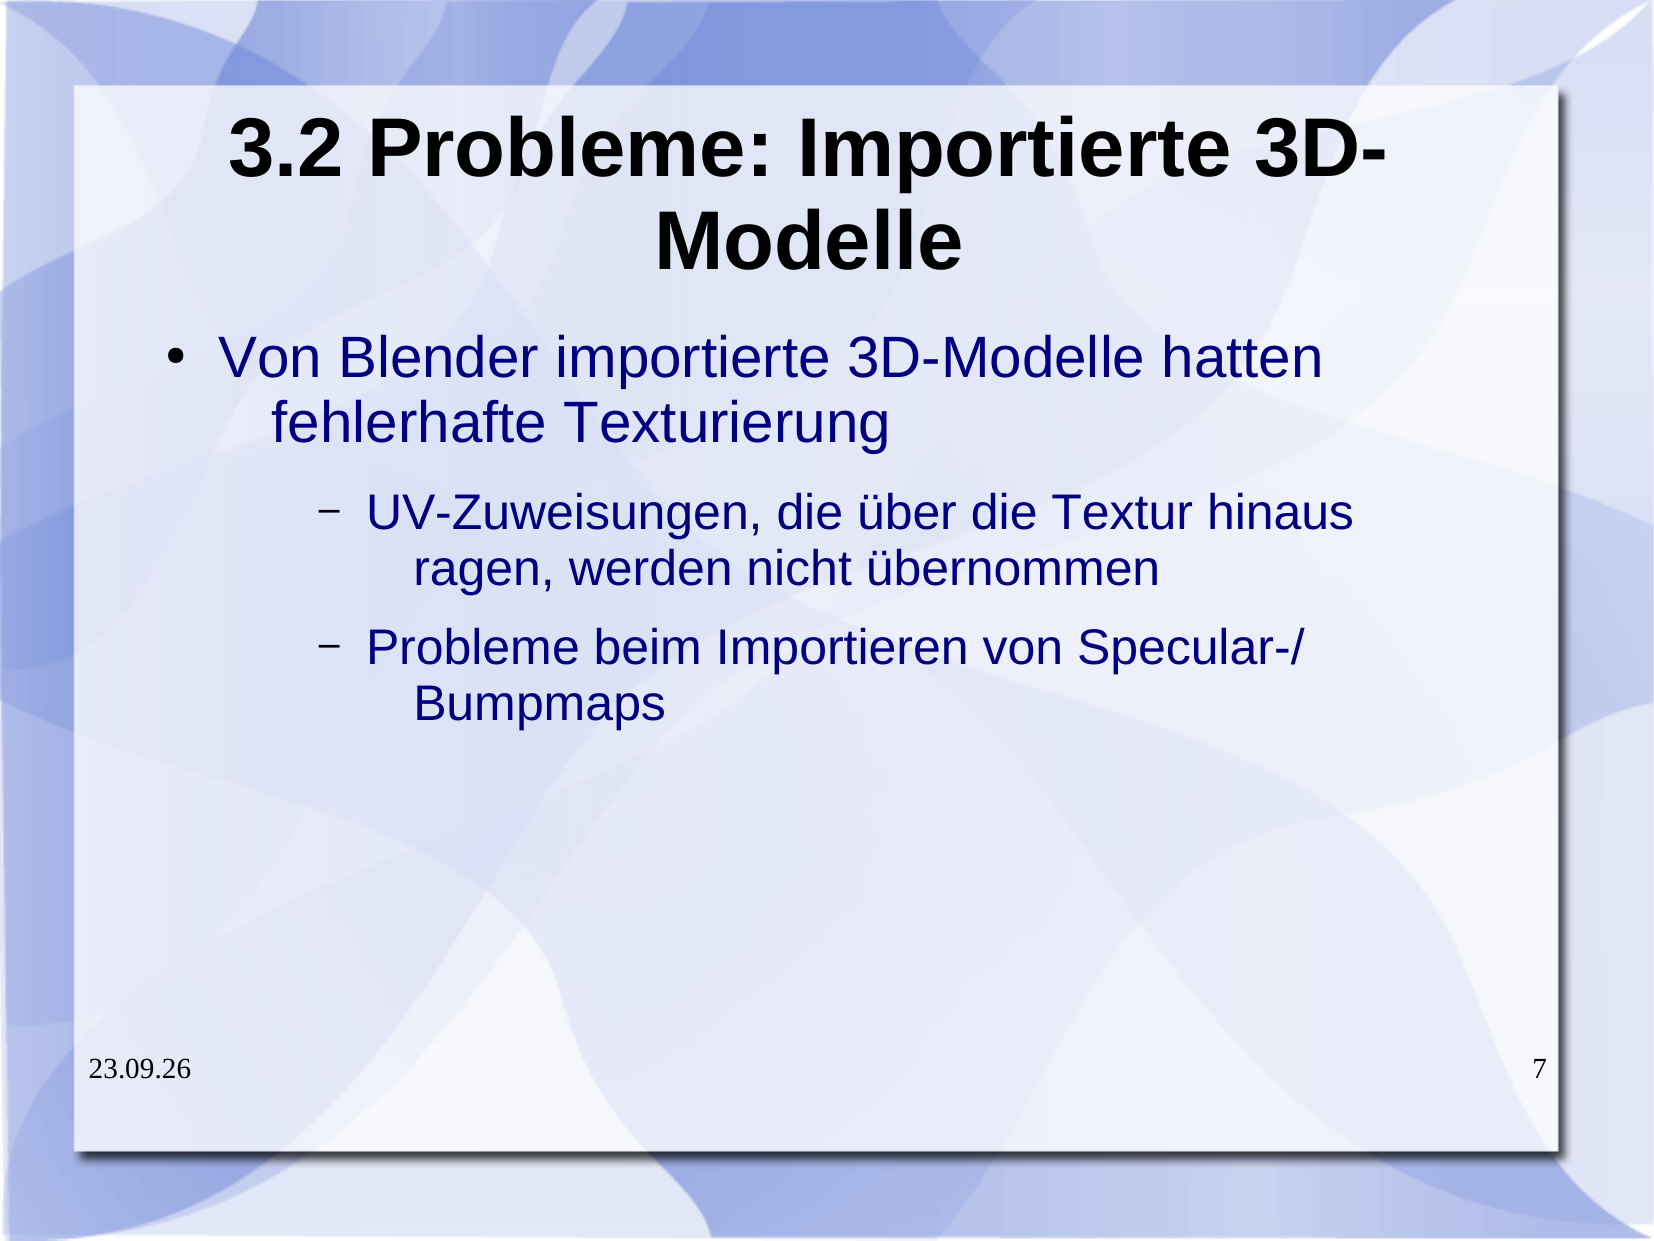

# 3.2 Probleme: Importierte 3D-Modelle
Von Blender importierte 3D-Modelle hatten fehlerhafte Texturierung
UV-Zuweisungen, die über die Textur hinaus ragen, werden nicht übernommen
Probleme beim Importieren von Specular-/ Bumpmaps
7